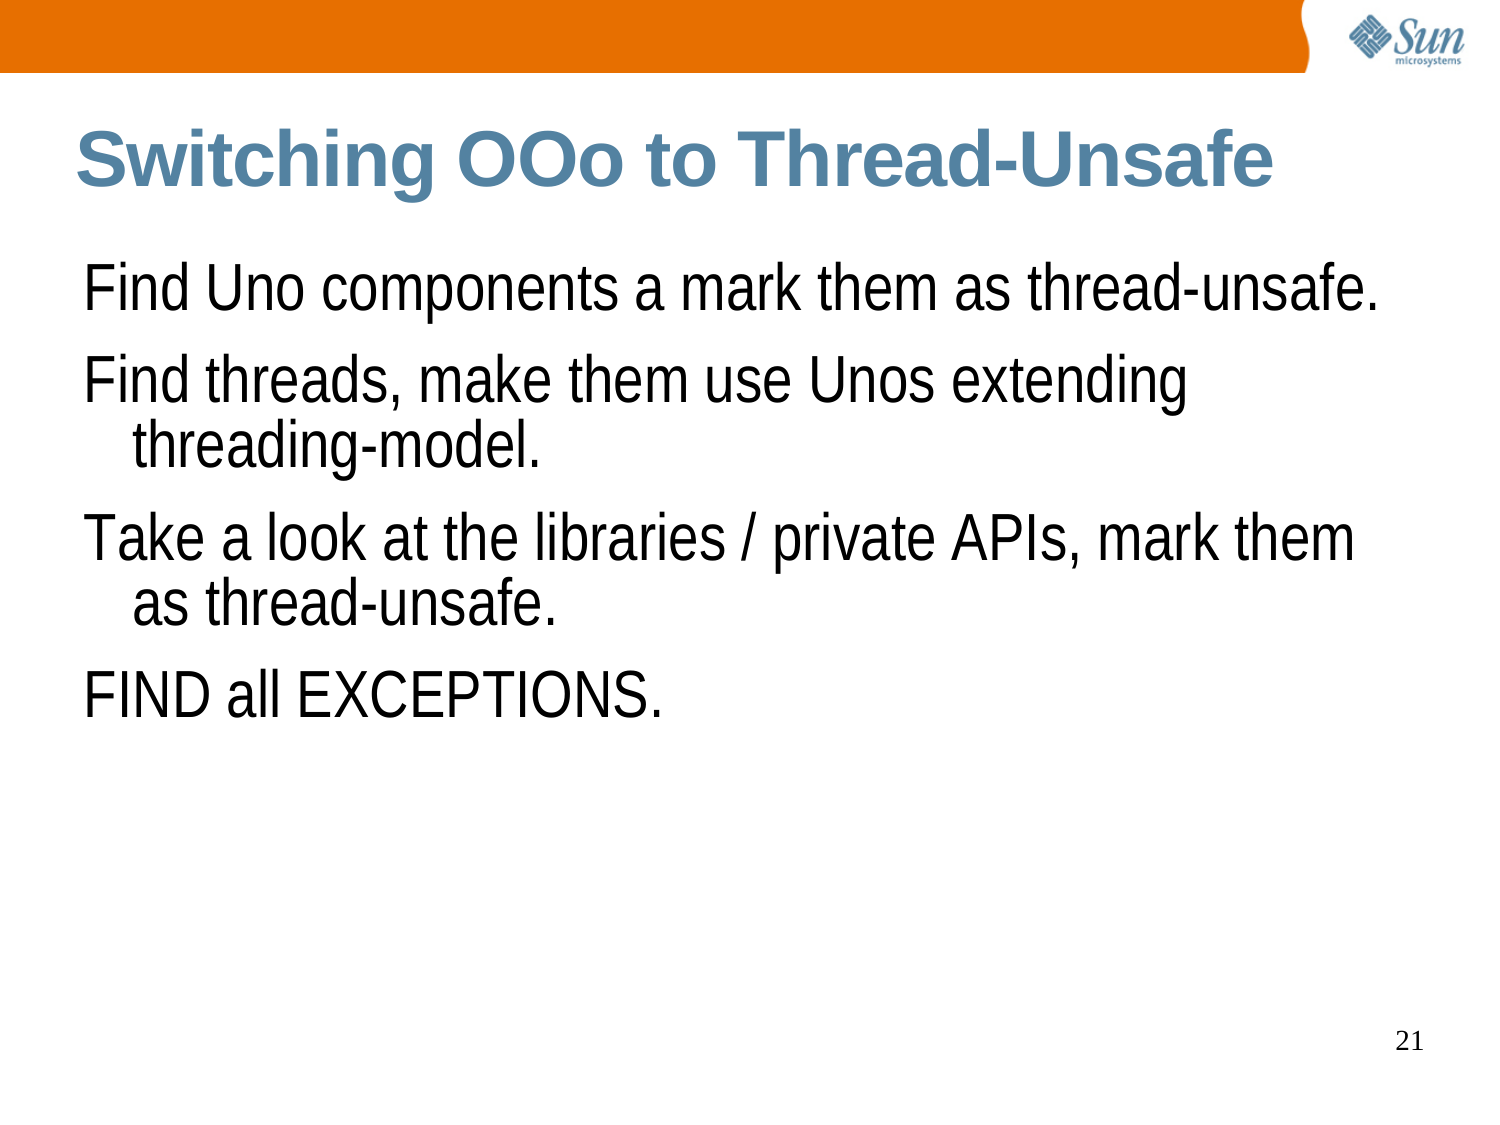

# Switching OOo to Thread-Unsafe
Find Uno components a mark them as thread-unsafe.
Find threads, make them use Unos extending threading-model.
Take a look at the libraries / private APIs, mark them as thread-unsafe.
FIND all EXCEPTIONS.
21